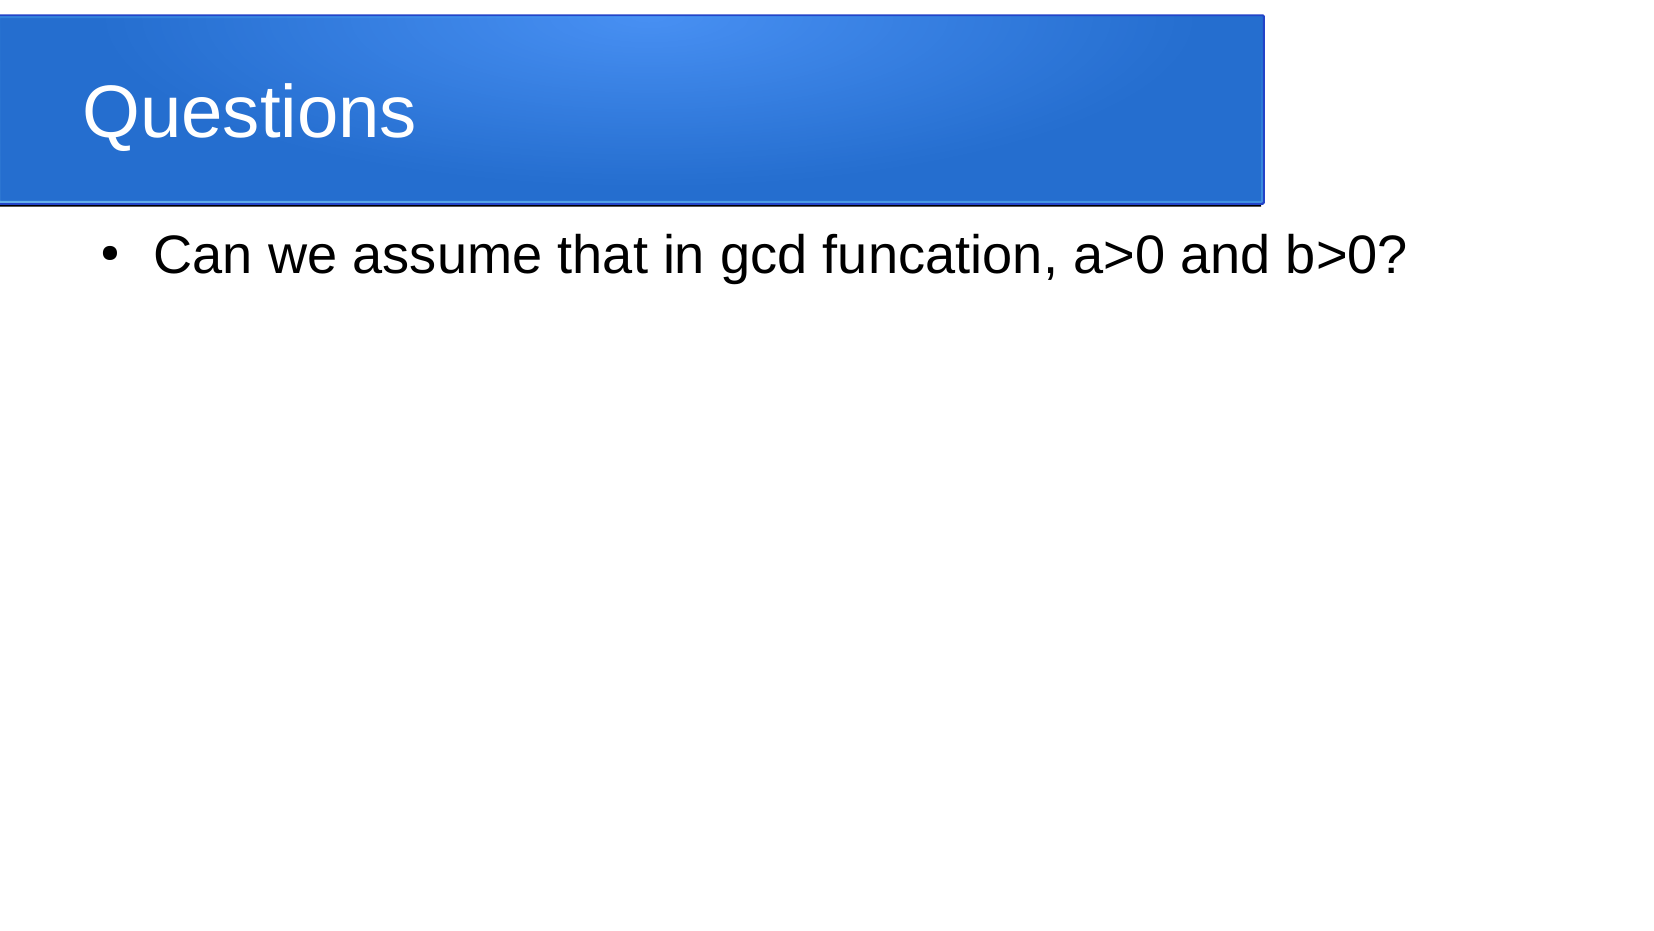

# Questions
Can we assume that in gcd funcation, a>0 and b>0?